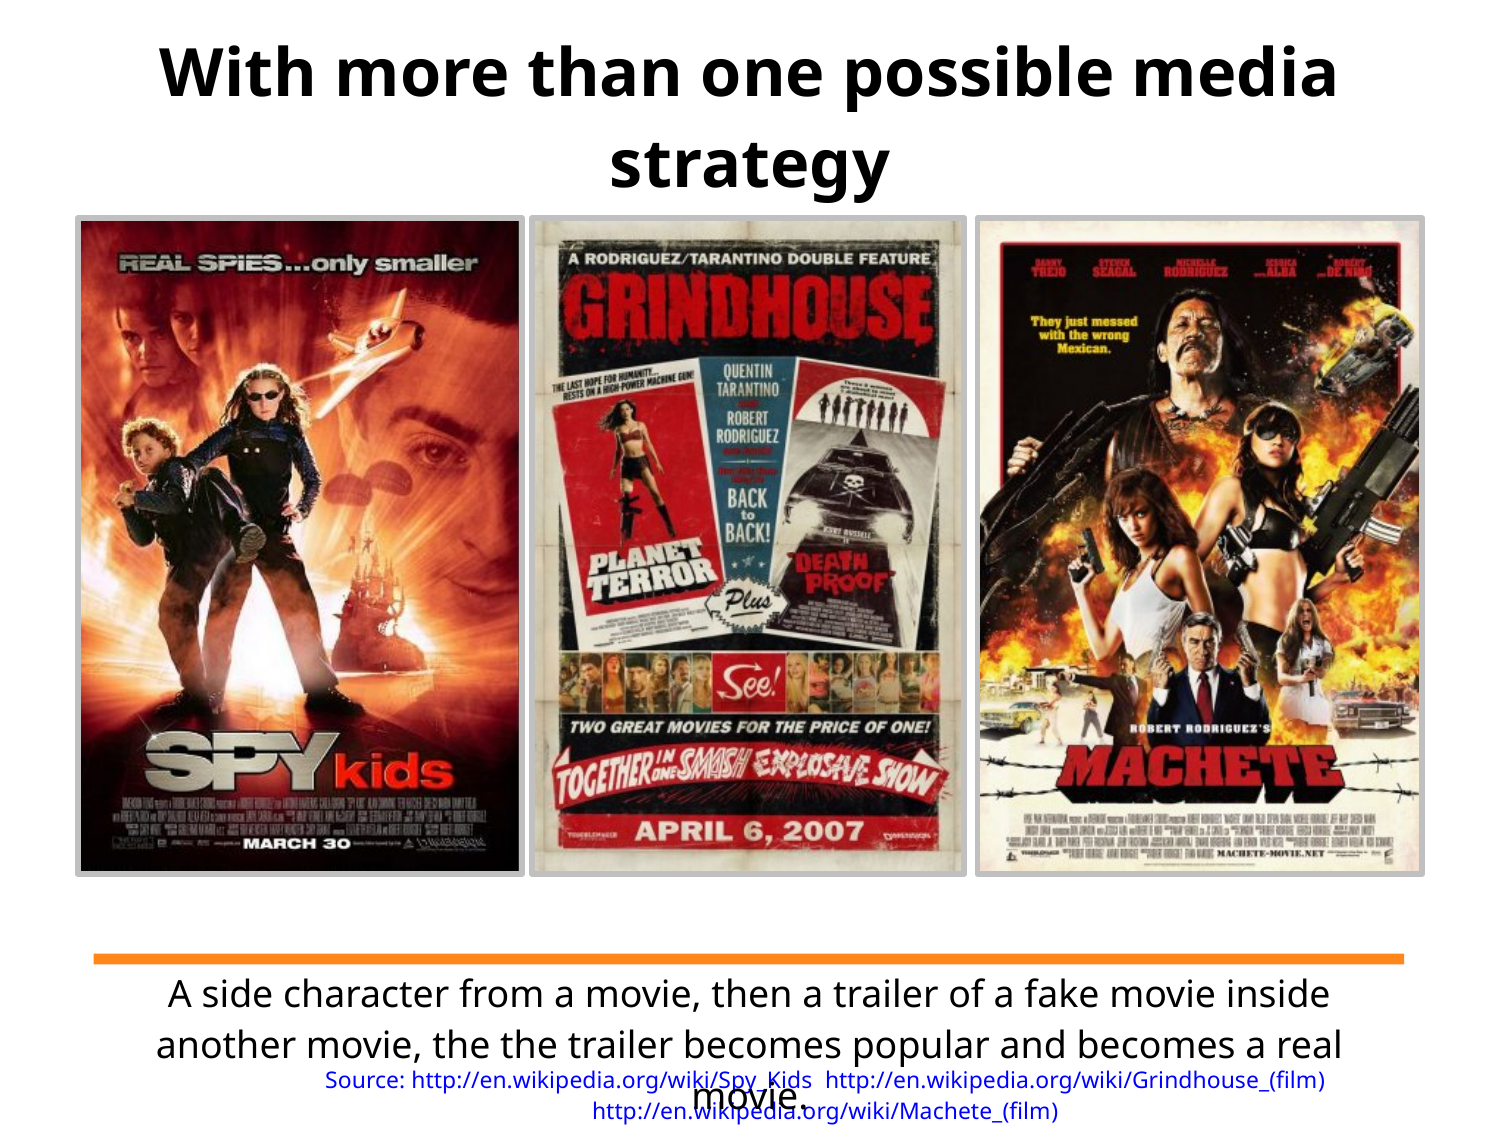

# With more than one possible media strategy
A side character from a movie, then a trailer of a fake movie inside another movie, the the trailer becomes popular and becomes a real movie.
Source: http://en.wikipedia.org/wiki/Spy_Kids http://en.wikipedia.org/wiki/Grindhouse_(film)
http://en.wikipedia.org/wiki/Machete_(film)